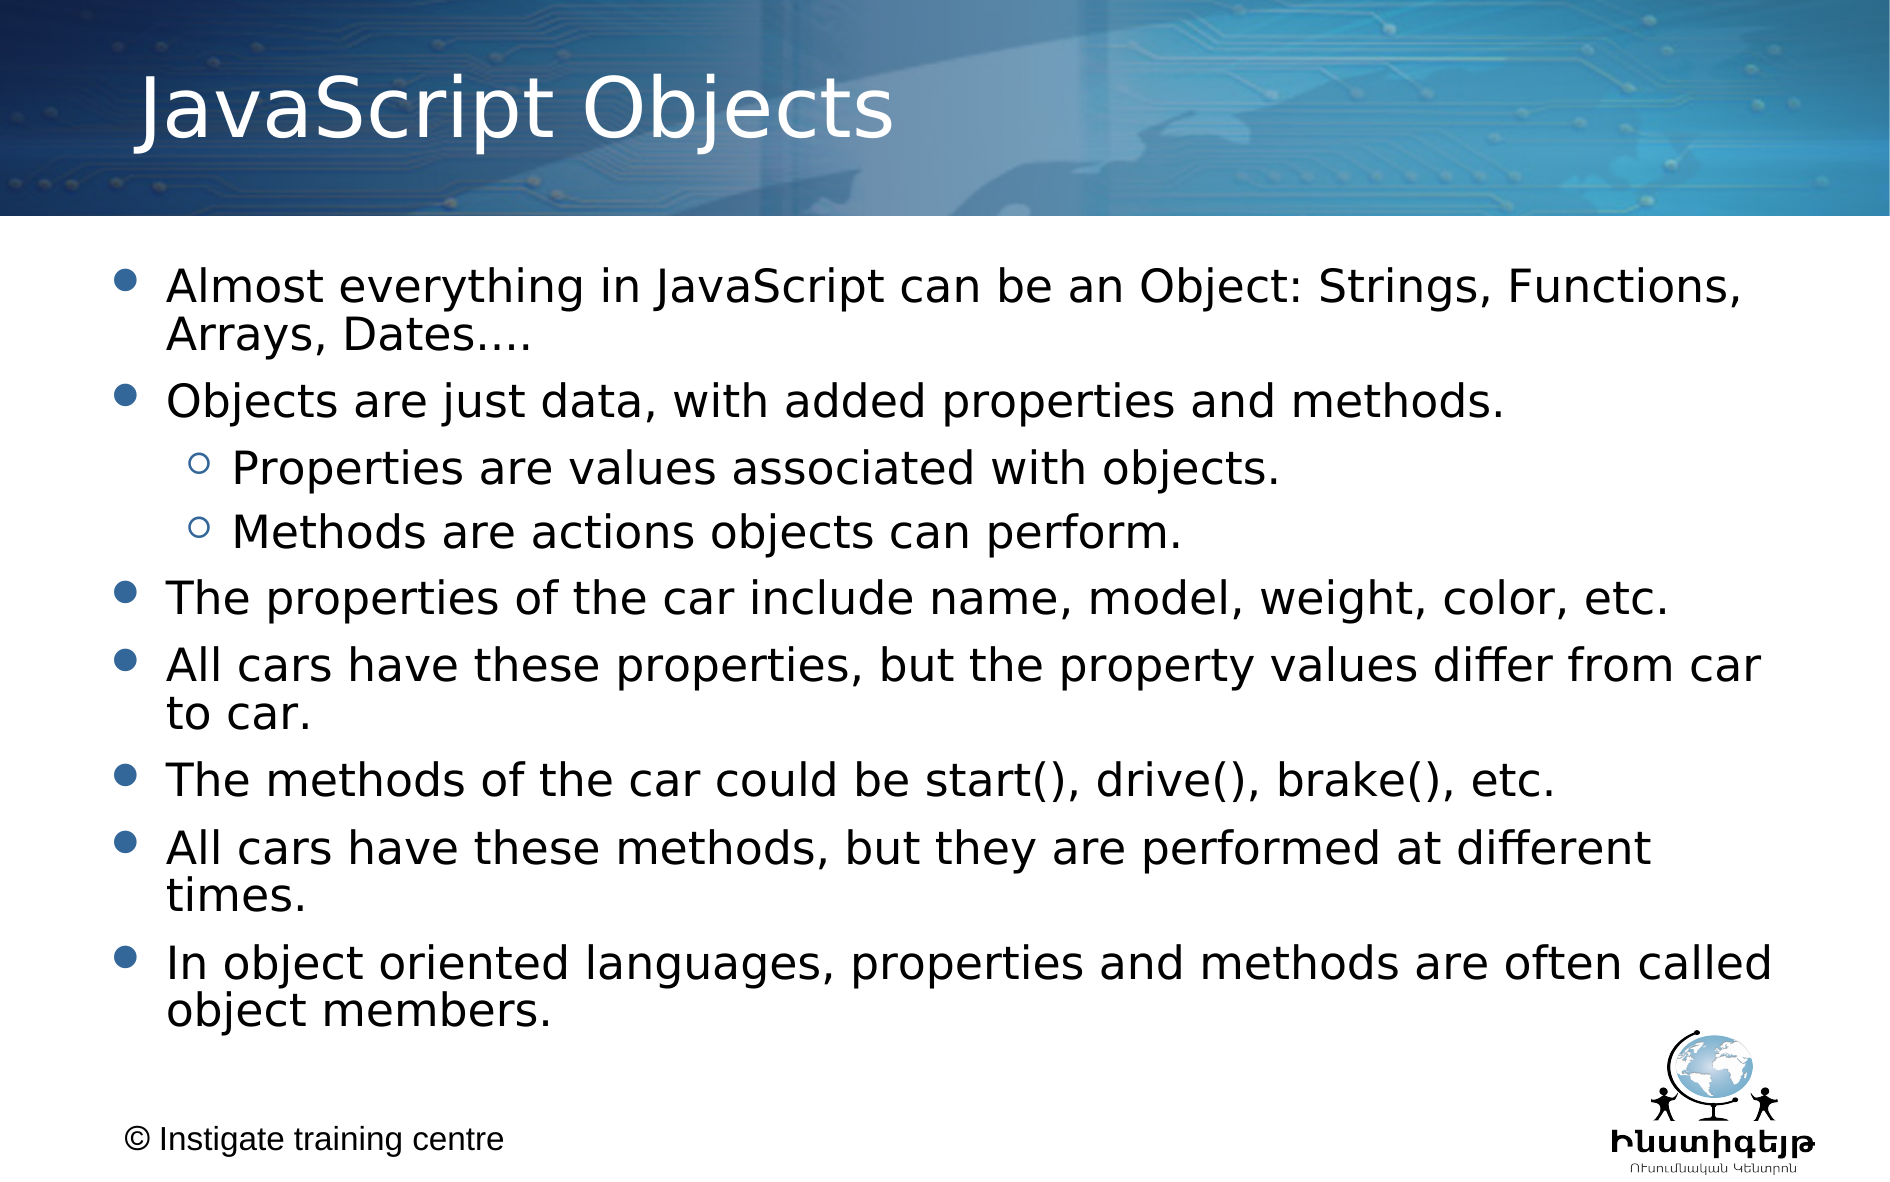

JavaScript Objects
# Almost everything in JavaScript can be an Object: Strings, Functions, Arrays, Dates....
Objects are just data, with added properties and methods.
Properties are values associated with objects.
Methods are actions objects can perform.
The properties of the car include name, model, weight, color, etc.
All cars have these properties, but the property values differ from car to car.
The methods of the car could be start(), drive(), brake(), etc.
All cars have these methods, but they are performed at different times.
In object oriented languages, properties and methods are often called object members.